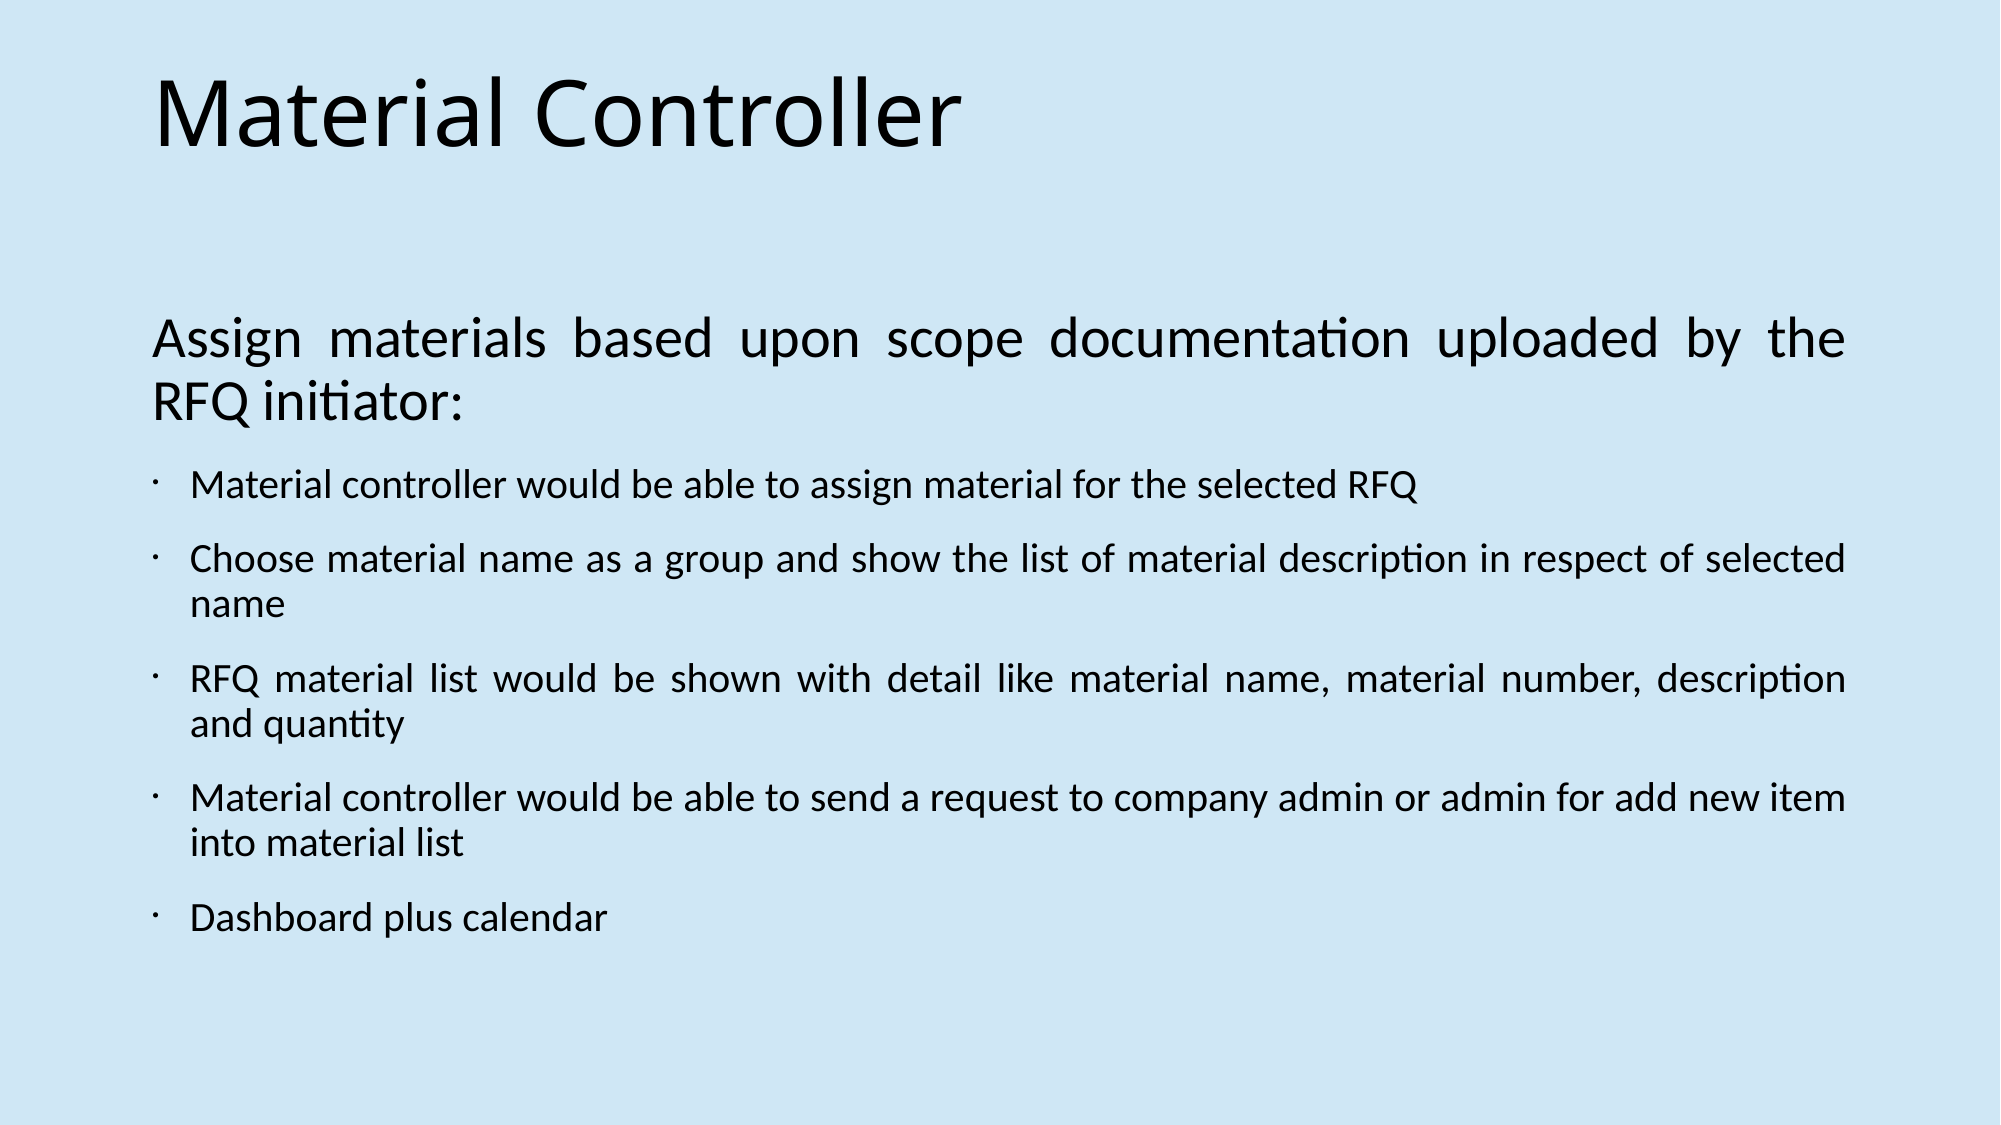

# Material Controller
Assign materials based upon scope documentation uploaded by the RFQ initiator:
Material controller would be able to assign material for the selected RFQ
Choose material name as a group and show the list of material description in respect of selected name
RFQ material list would be shown with detail like material name, material number, description and quantity
Material controller would be able to send a request to company admin or admin for add new item into material list
Dashboard plus calendar